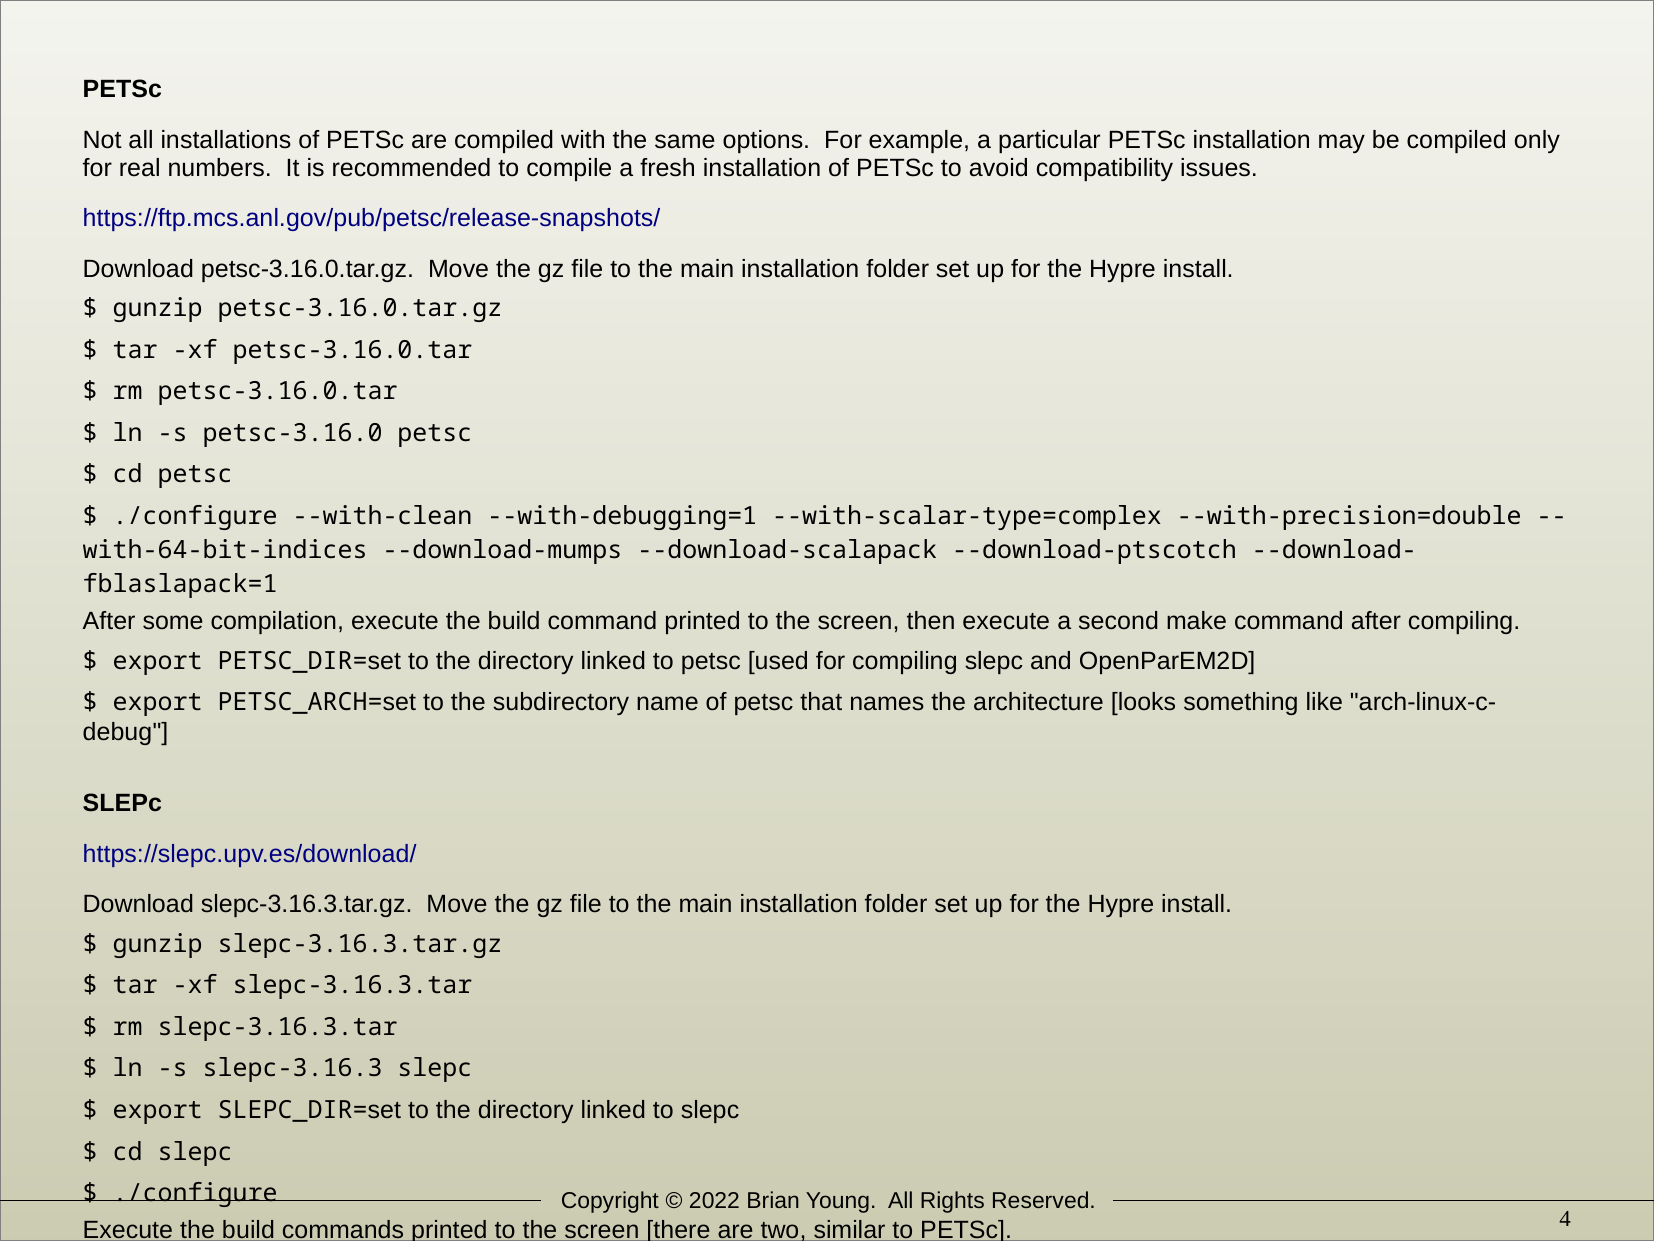

# PETSc
Not all installations of PETSc are compiled with the same options. For example, a particular PETSc installation may be compiled only for real numbers. It is recommended to compile a fresh installation of PETSc to avoid compatibility issues.
https://ftp.mcs.anl.gov/pub/petsc/release-snapshots/
Download petsc-3.16.0.tar.gz. Move the gz file to the main installation folder set up for the Hypre install.
$ gunzip petsc-3.16.0.tar.gz
$ tar -xf petsc-3.16.0.tar
$ rm petsc-3.16.0.tar
$ ln -s petsc-3.16.0 petsc
$ cd petsc
$ ./configure --with-clean --with-debugging=1 --with-scalar-type=complex --with-precision=double --with-64-bit-indices --download-mumps --download-scalapack --download-ptscotch --download-fblaslapack=1
After some compilation, execute the build command printed to the screen, then execute a second make command after compiling.
$ export PETSC_DIR=set to the directory linked to petsc [used for compiling slepc and OpenParEM2D]
$ export PETSC_ARCH=set to the subdirectory name of petsc that names the architecture [looks something like "arch-linux-c-debug"]
SLEPc
https://slepc.upv.es/download/
Download slepc-3.16.3.tar.gz. Move the gz file to the main installation folder set up for the Hypre install.
$ gunzip slepc-3.16.3.tar.gz
$ tar -xf slepc-3.16.3.tar
$ rm slepc-3.16.3.tar
$ ln -s slepc-3.16.3 slepc
$ export SLEPC_DIR=set to the directory linked to slepc
$ cd slepc
$ ./configure
Execute the build commands printed to the screen [there are two, similar to PETSc].
4